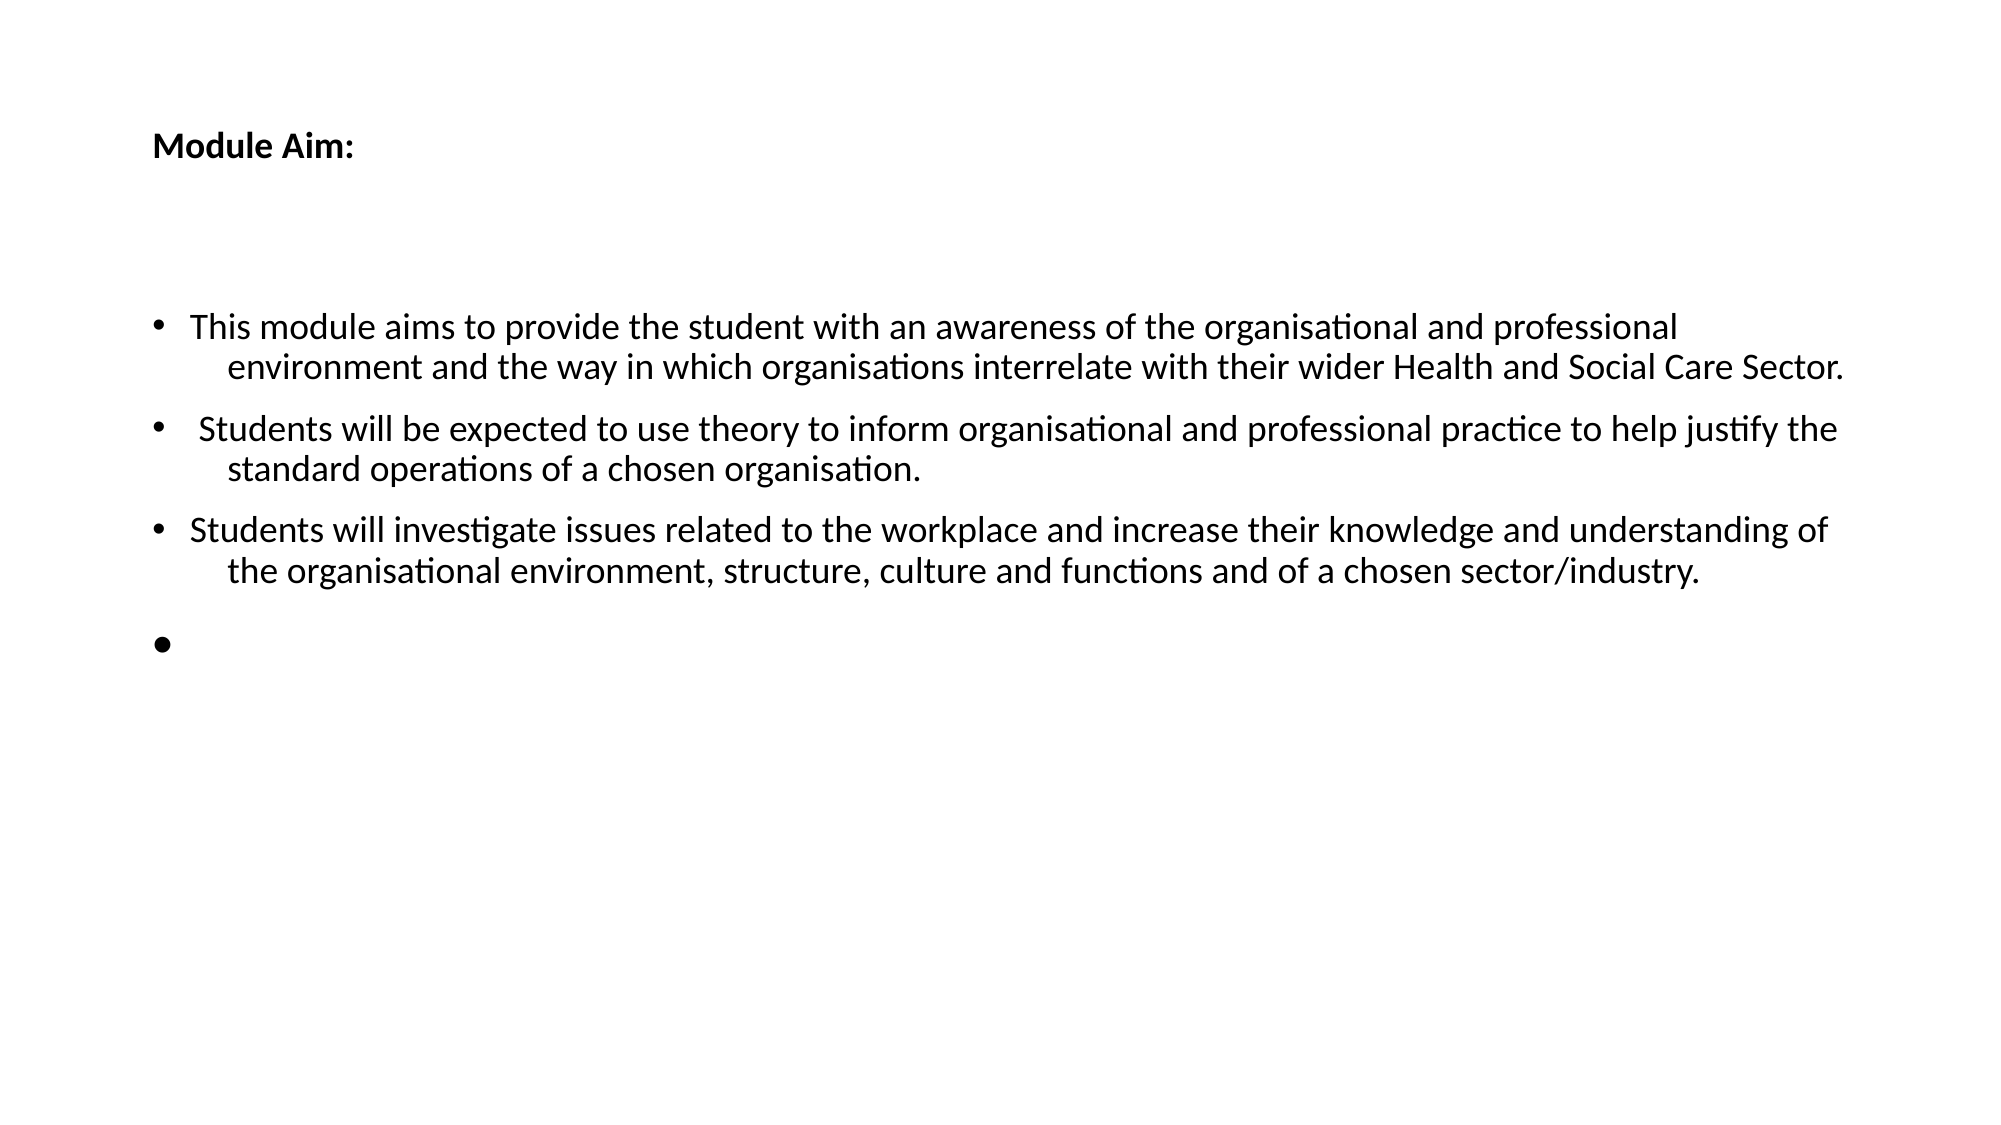

# Module Aim:
This module aims to provide the student with an awareness of the organisational and professional environment and the way in which organisations interrelate with their wider Health and Social Care Sector.
 Students will be expected to use theory to inform organisational and professional practice to help justify the standard operations of a chosen organisation.
Students will investigate issues related to the workplace and increase their knowledge and understanding of the organisational environment, structure, culture and functions and of a chosen sector/industry.